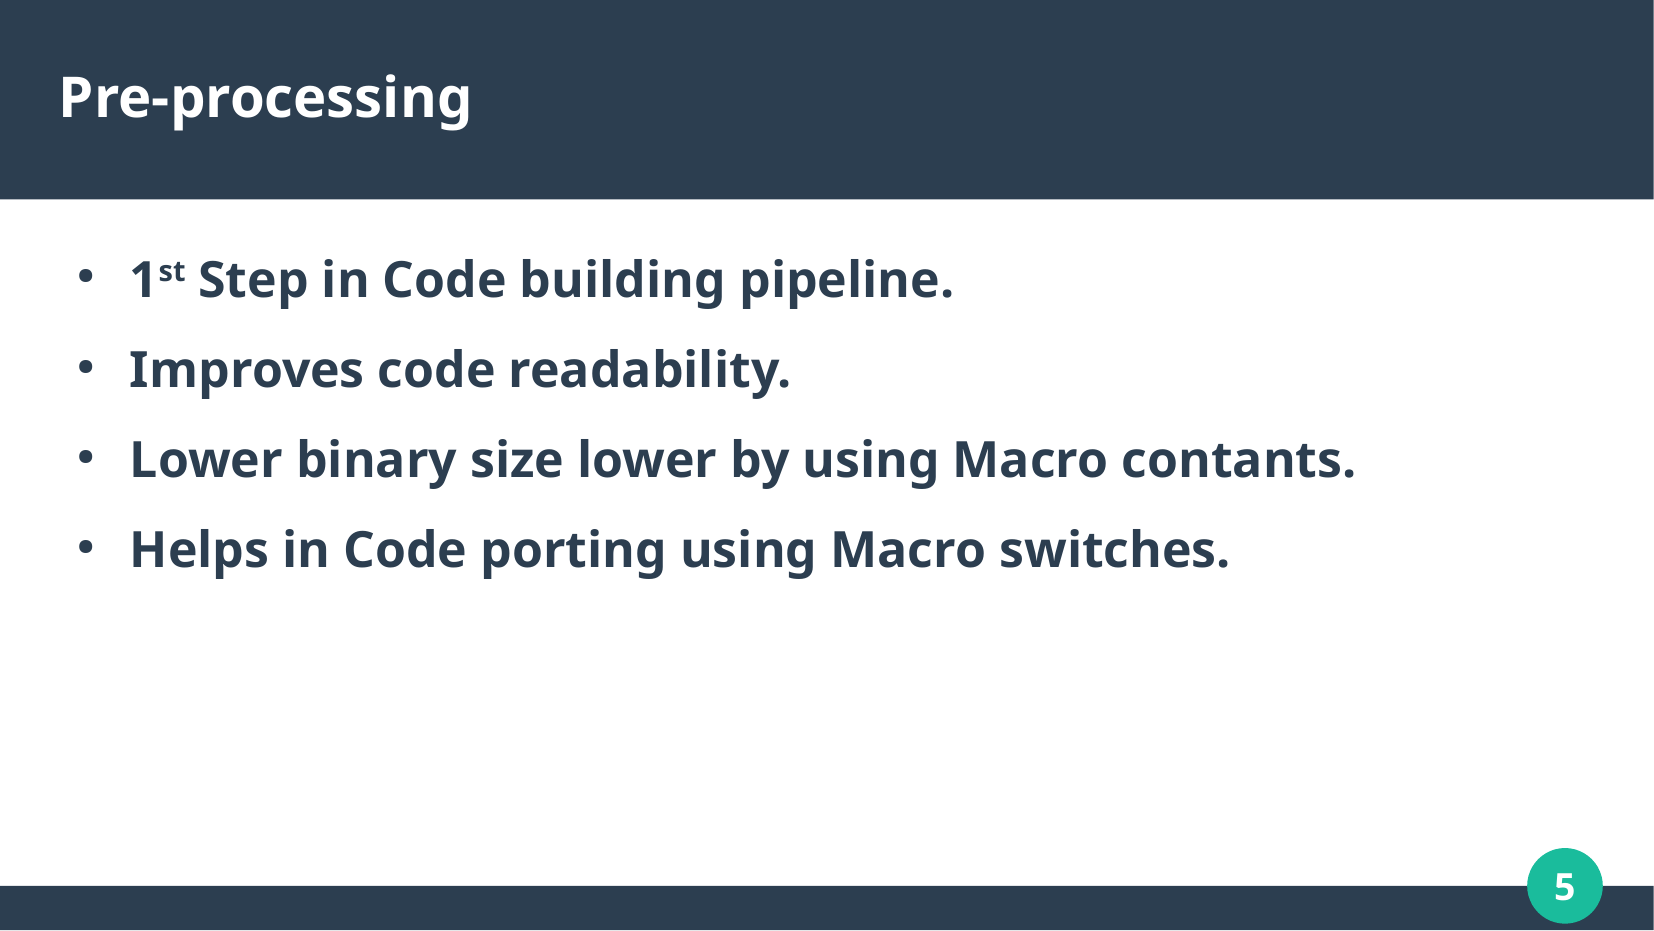

# Pre-processing
1st Step in Code building pipeline.
Improves code readability.
Lower binary size lower by using Macro contants.
Helps in Code porting using Macro switches.